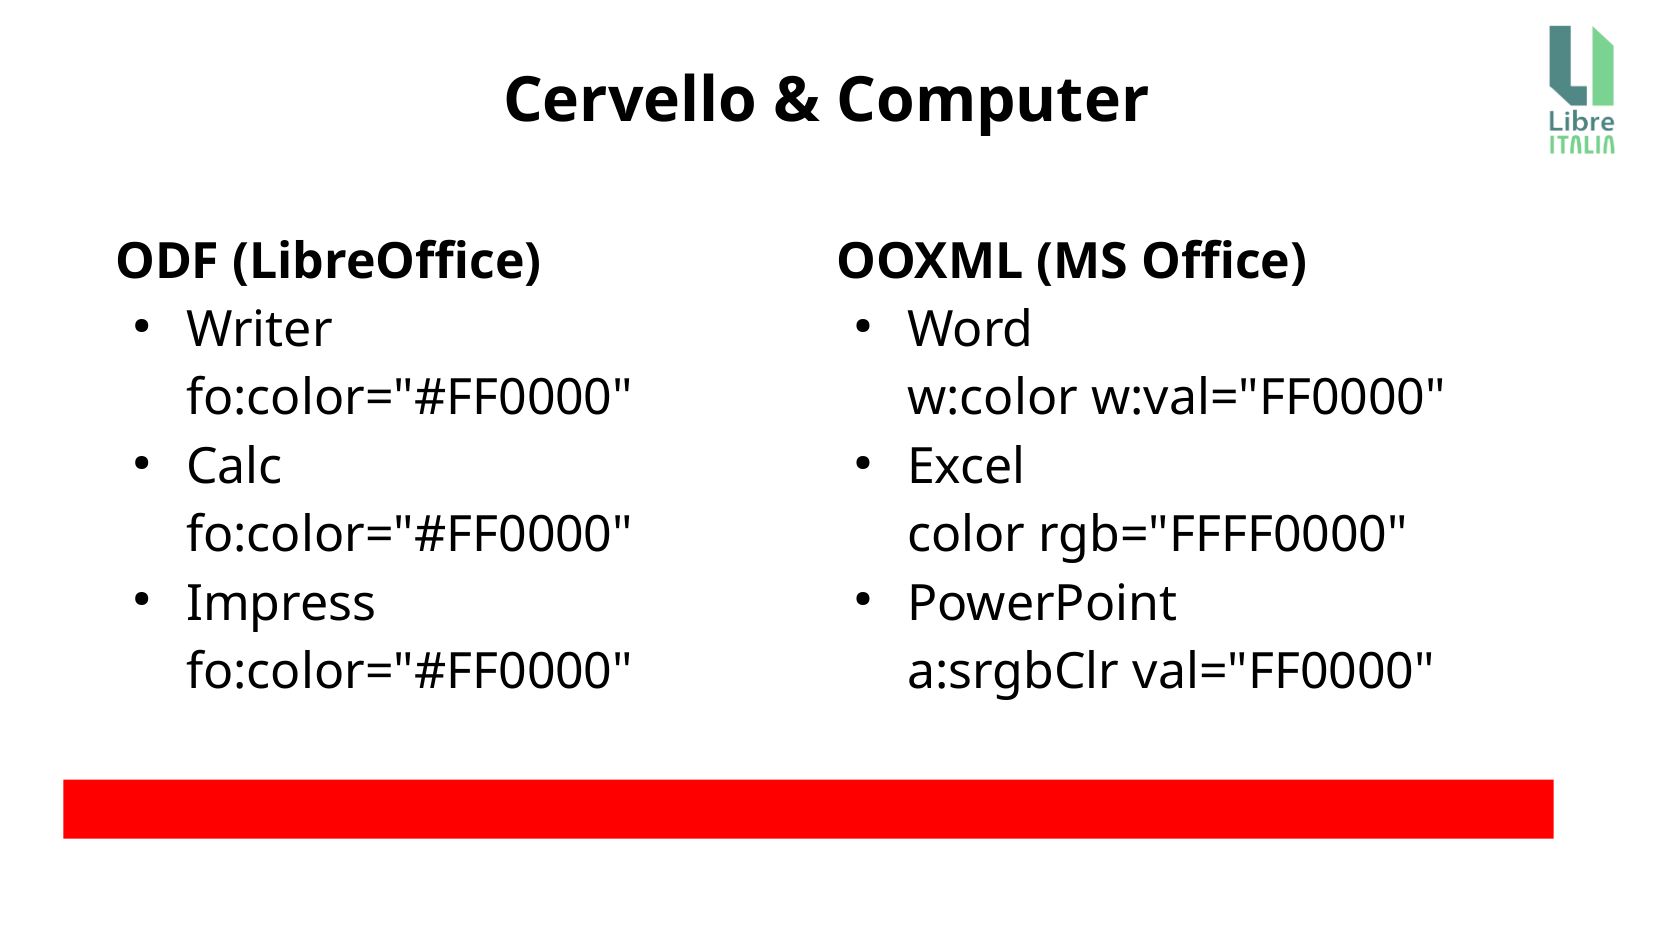

# Cervello & Computer
ODF (LibreOffice)
Writer
fo:color="#FF0000"
Calc
fo:color="#FF0000"
Impress
fo:color="#FF0000"
OOXML (MS Office)
Word
w:color w:val="FF0000"
Excel
color rgb="FFFF0000"
PowerPoint
a:srgbClr val="FF0000"